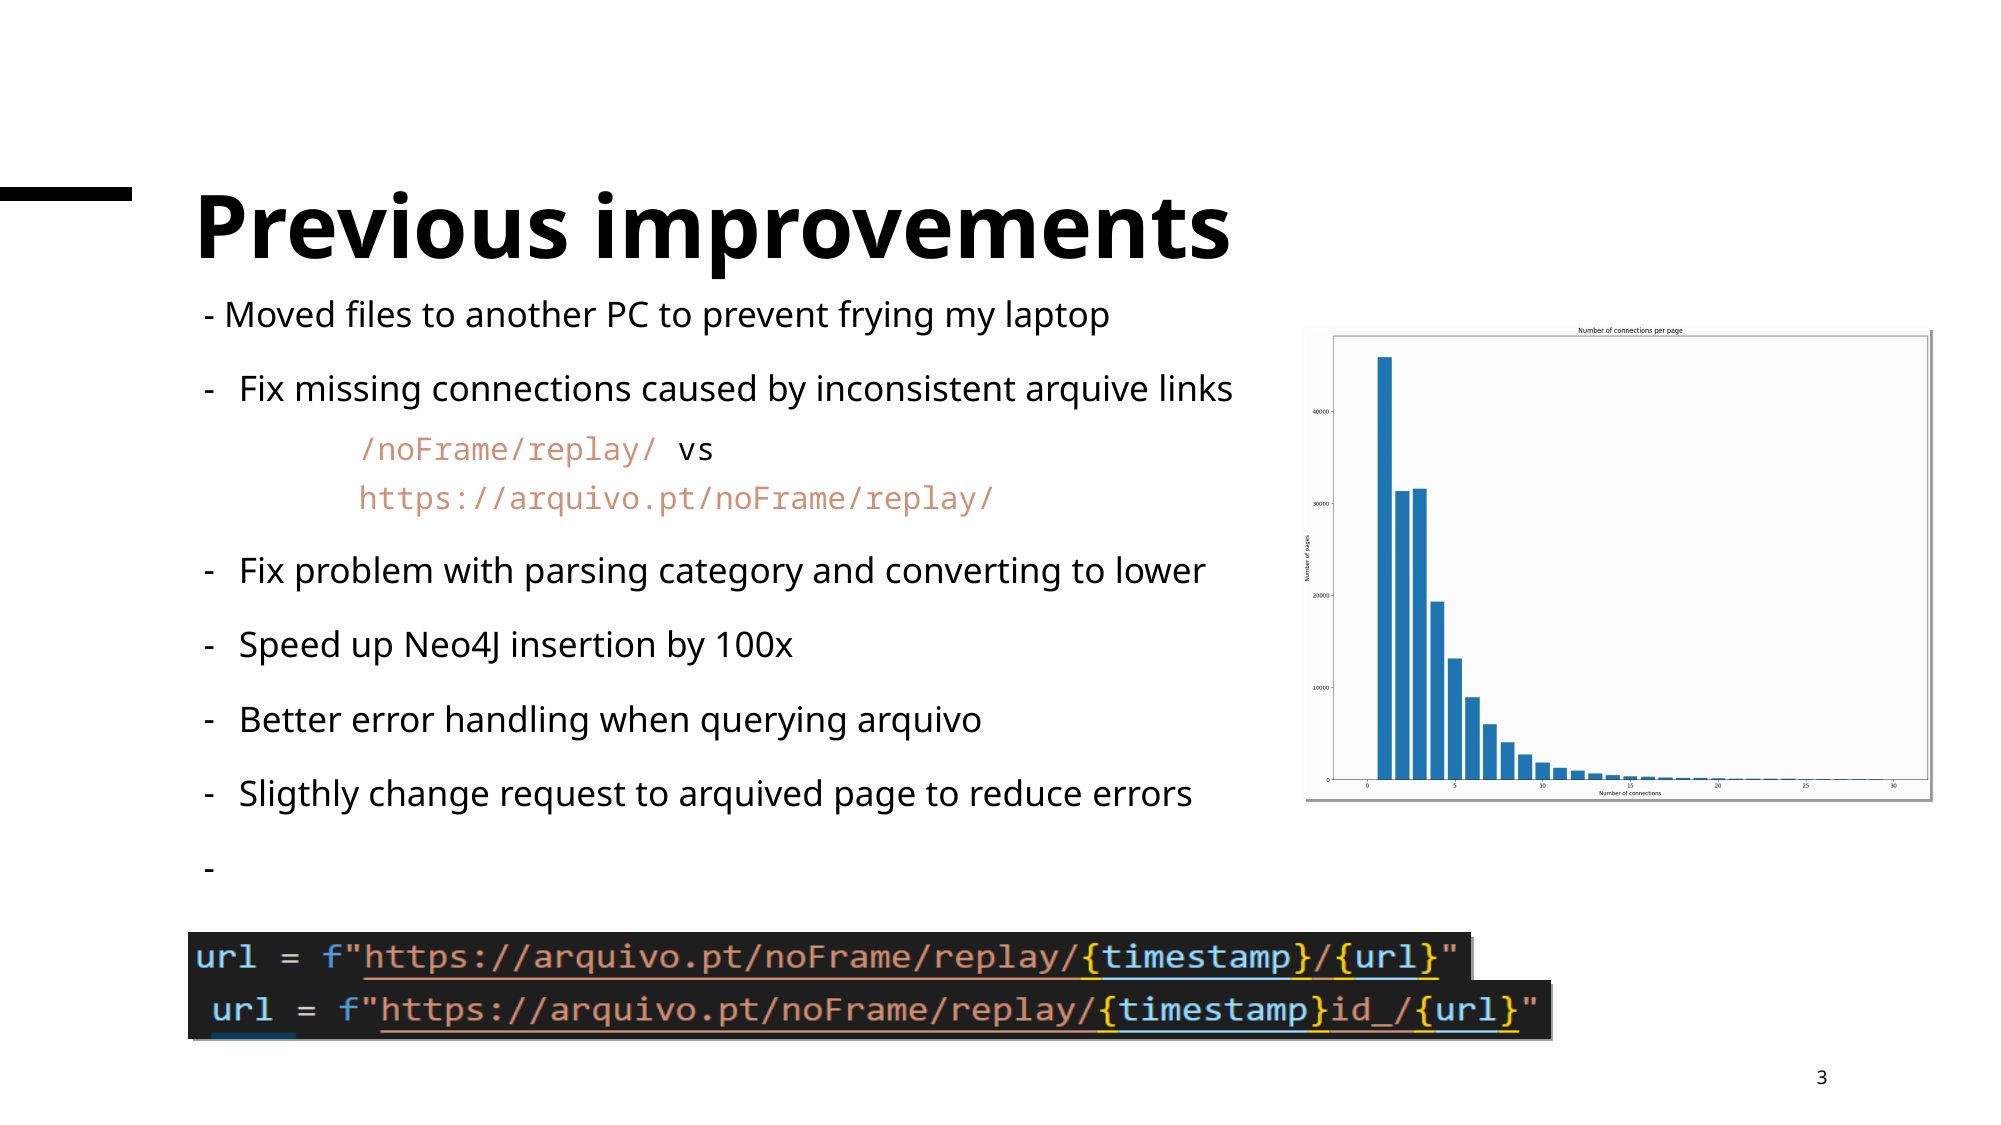

# Previous improvements
- Moved files to another PC to prevent frying my laptop
Fix missing connections caused by inconsistent arquive links
/noFrame/replay/ vs https://arquivo.pt/noFrame/replay/
Fix problem with parsing category and converting to lower
Speed up Neo4J insertion by 100x
Better error handling when querying arquivo
Sligthly change request to arquived page to reduce errors
3